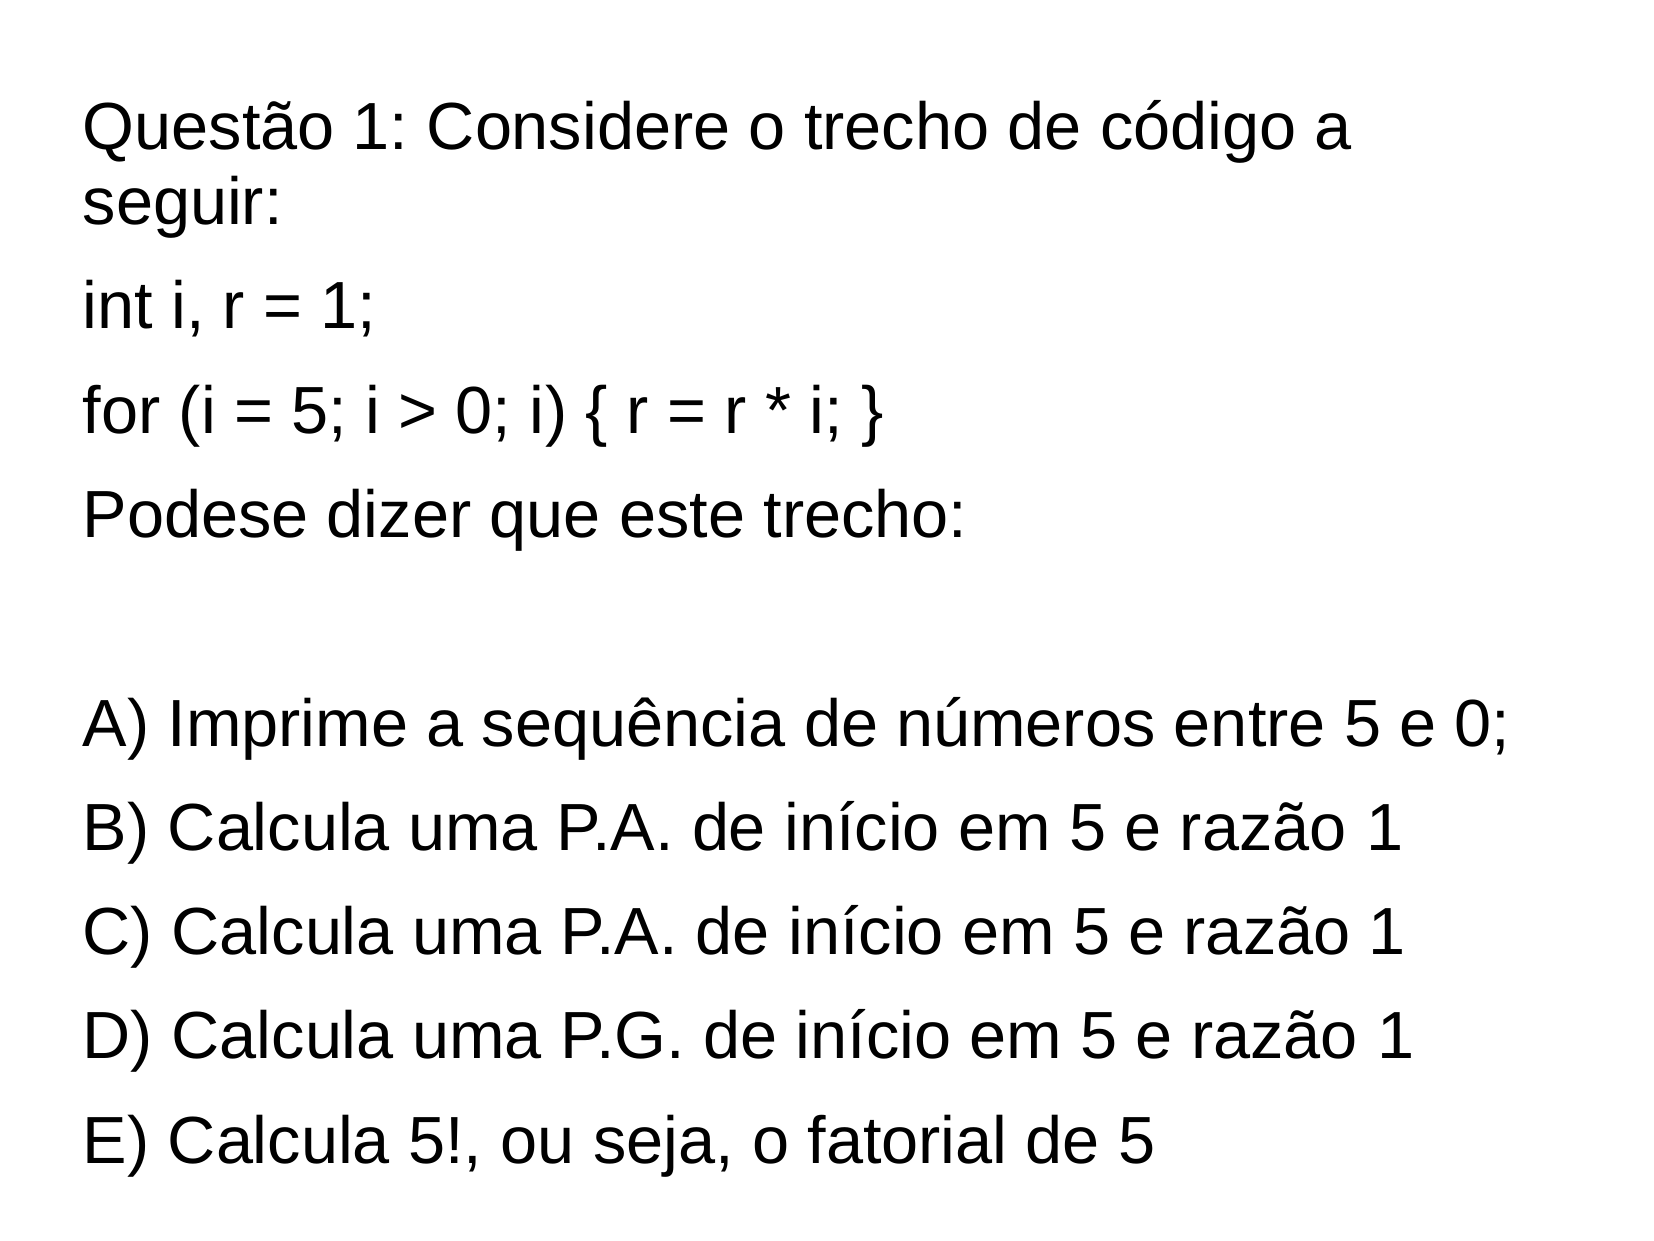

# Questão 1: Considere o trecho de código a seguir:
int i, r = 1;
for (i = 5; i > 0; i­­) { r = r * i; }
Pode­se dizer que este trecho:
A) Imprime a sequência de números entre 5 e 0;
B) Calcula uma P.A. de início em 5 e razão ­1
C) Calcula uma P.A. de início em 5 e razão 1
D) Calcula uma P.G. de início em 5 e razão ­1
E) Calcula 5!, ou seja, o fatorial de 5